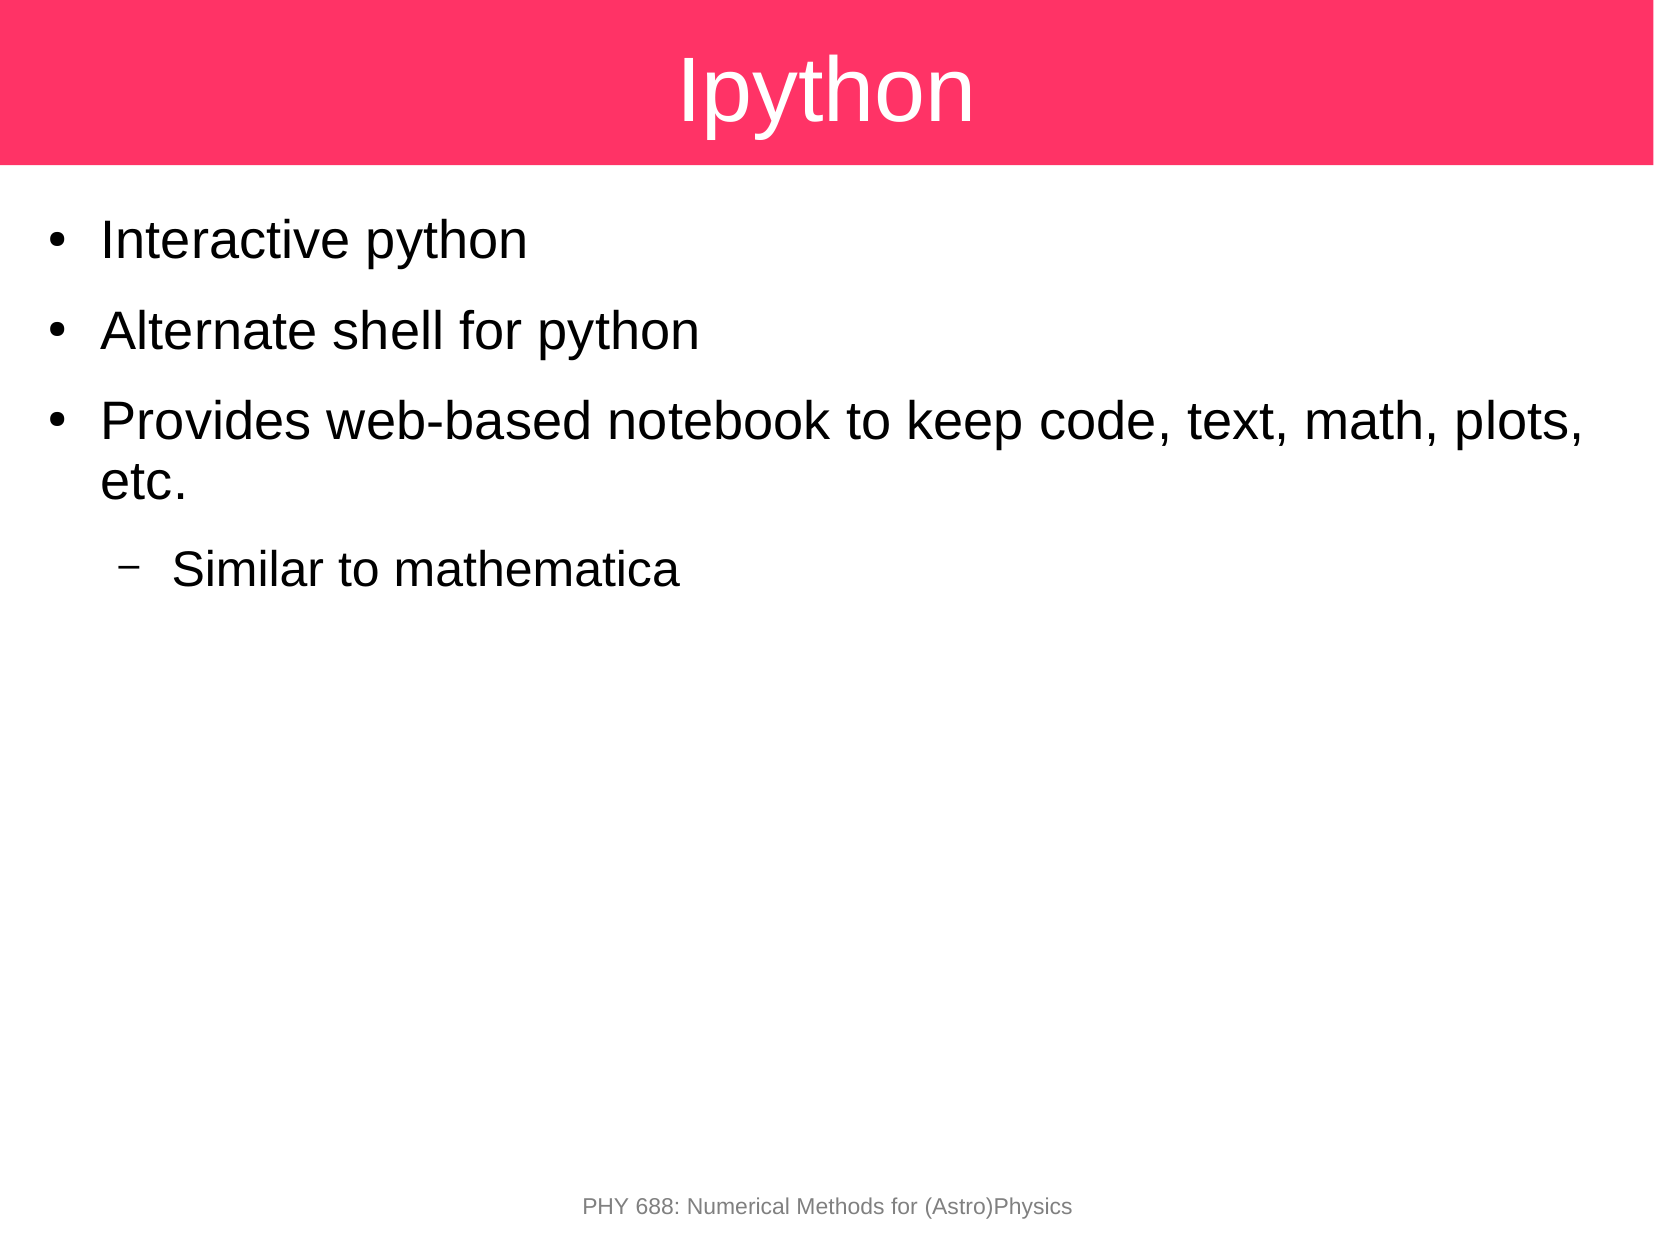

# Ipython
Interactive python
Alternate shell for python
Provides web-based notebook to keep code, text, math, plots, etc.
Similar to mathematica